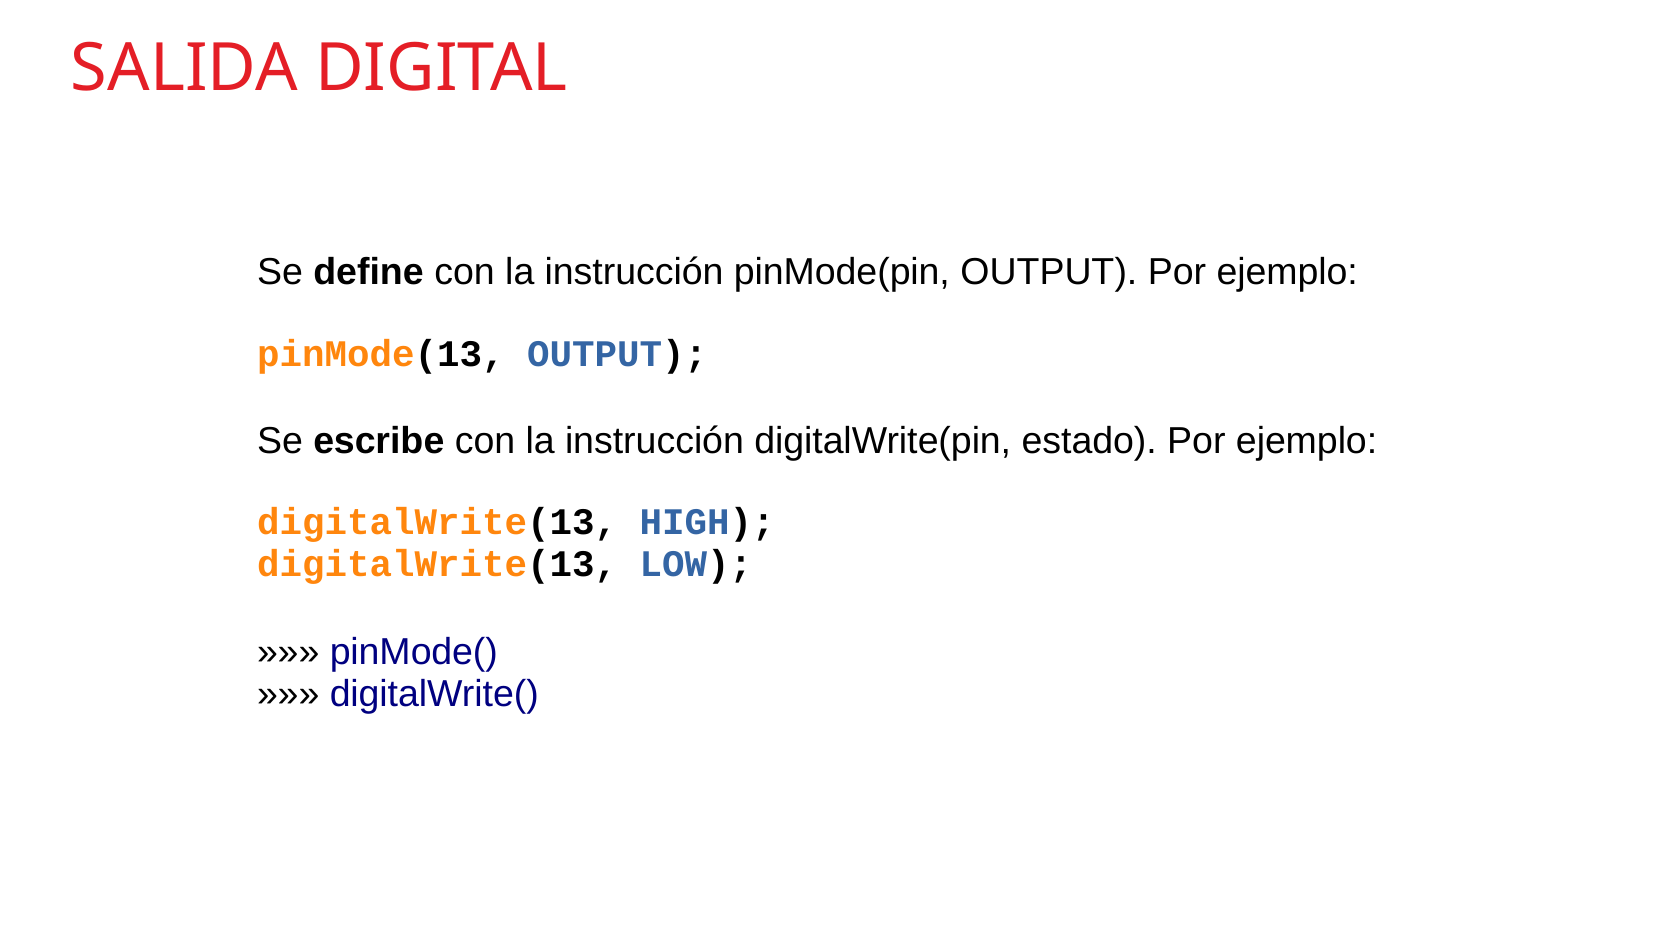

# SALIDA DIGITAL
Se define con la instrucción pinMode(pin, OUTPUT). Por ejemplo:
pinMode(13, OUTPUT);
Se escribe con la instrucción digitalWrite(pin, estado). Por ejemplo:
digitalWrite(13, HIGH);
digitalWrite(13, LOW);
»»» pinMode()
»»» digitalWrite()